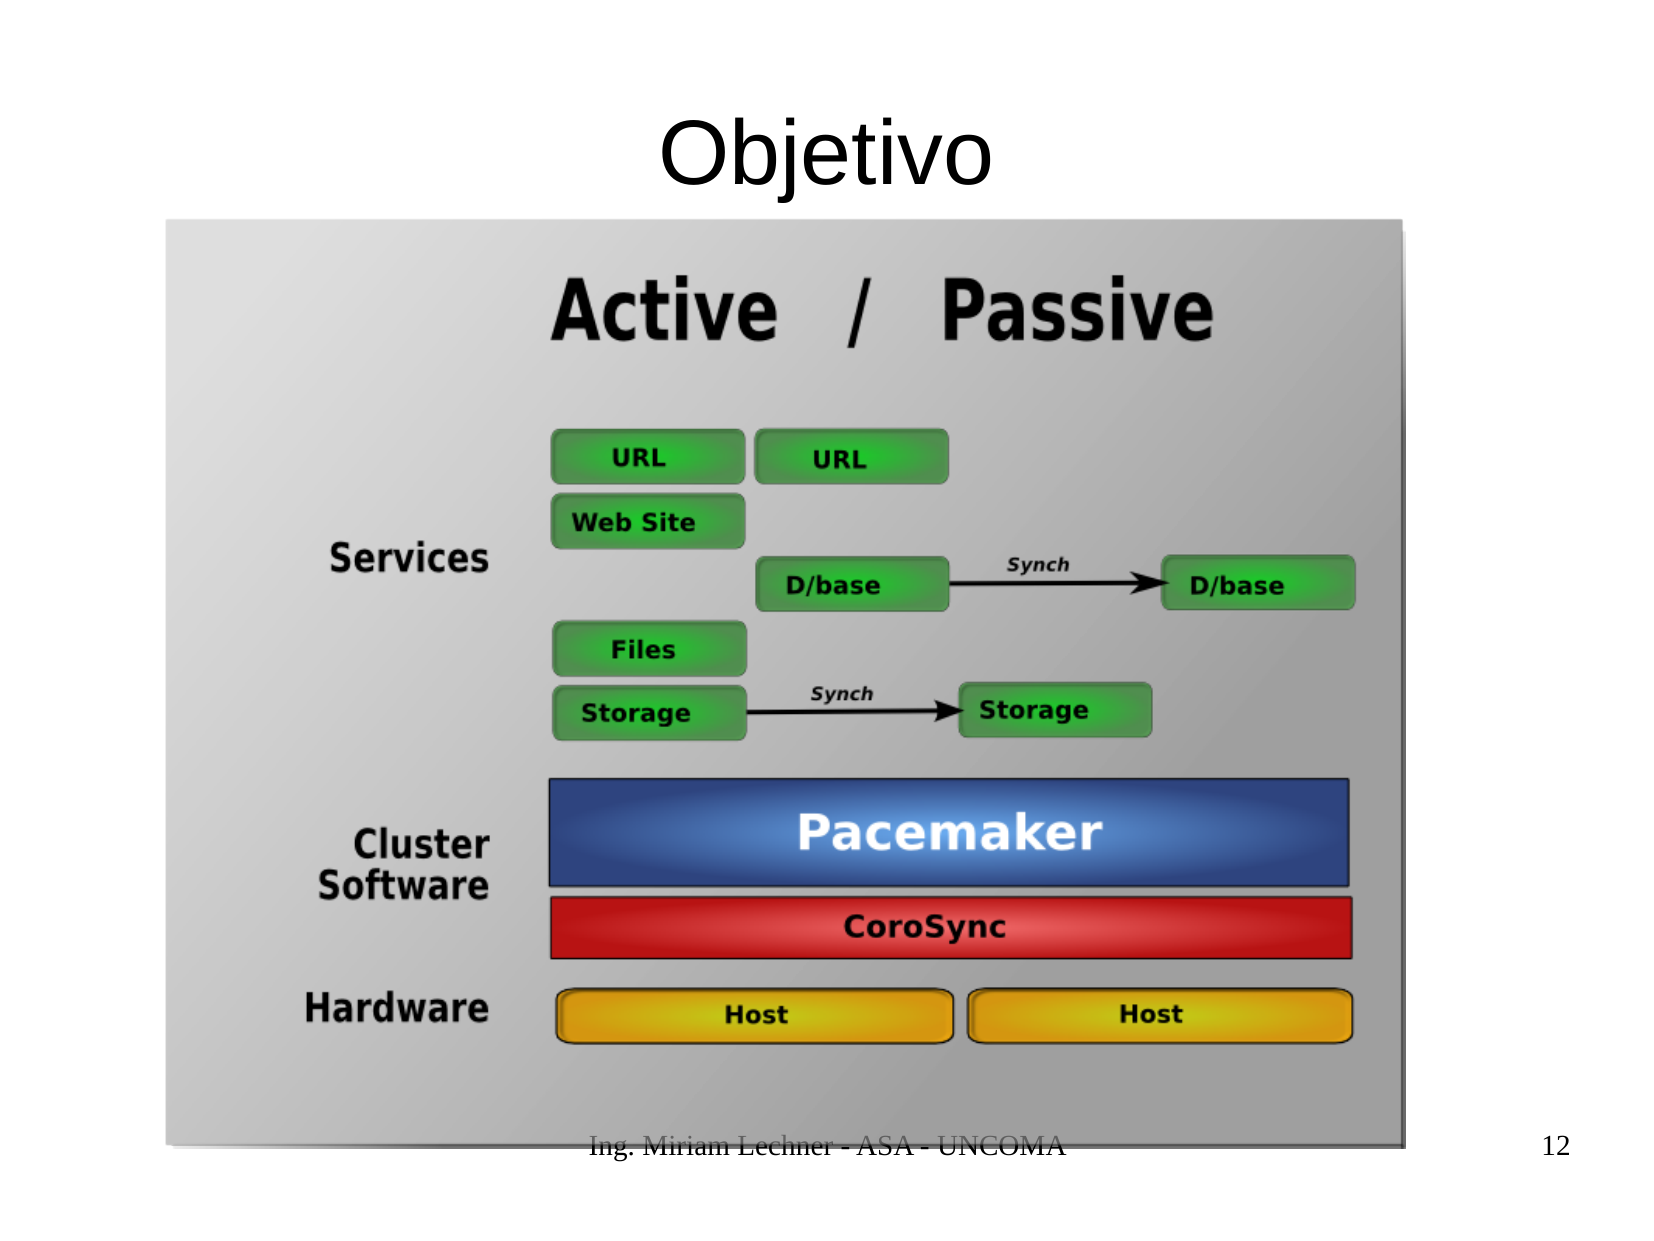

# Objetivo
Ing. Miriam Lechner - ASA - UNCOMA
12